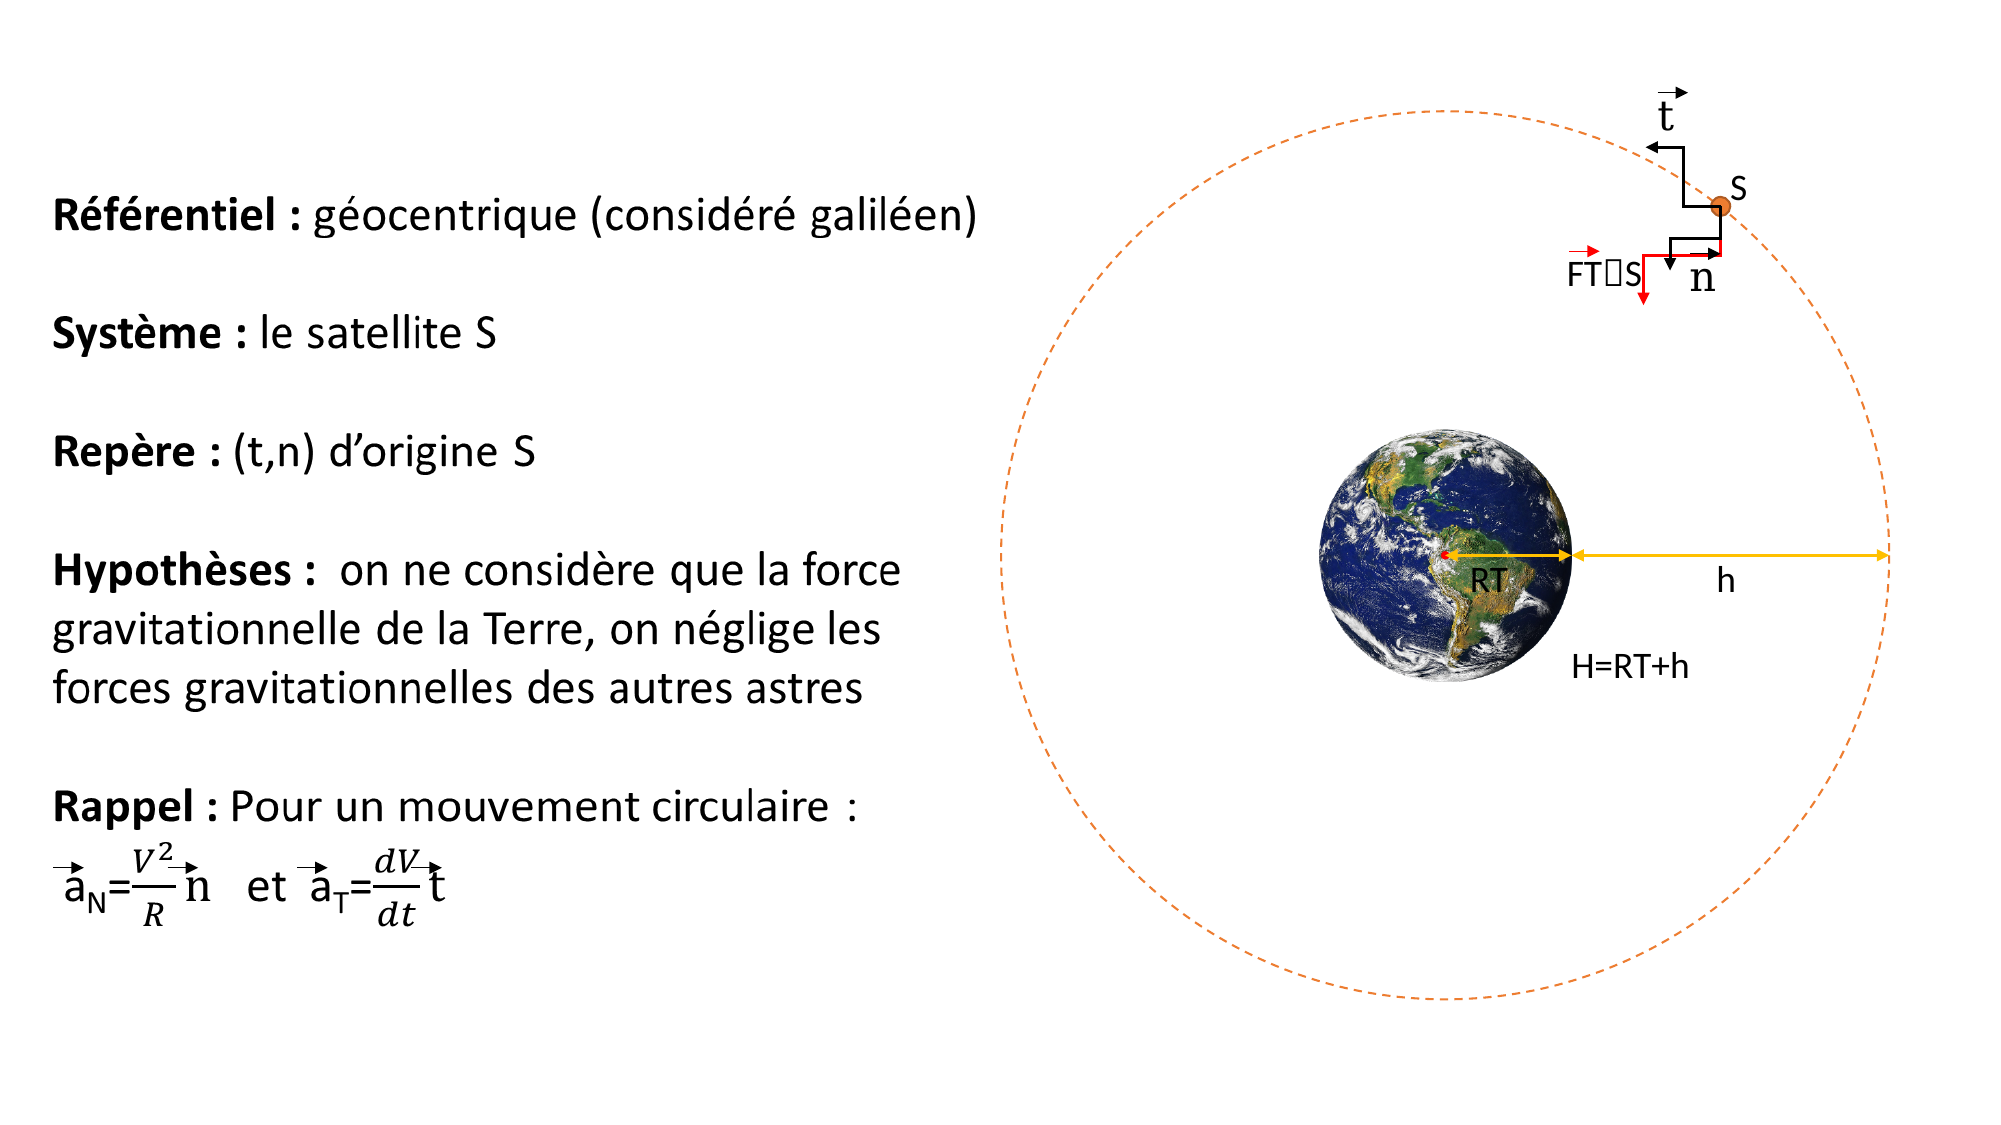

t
S
FTS
n
RT
h
H=RT+h